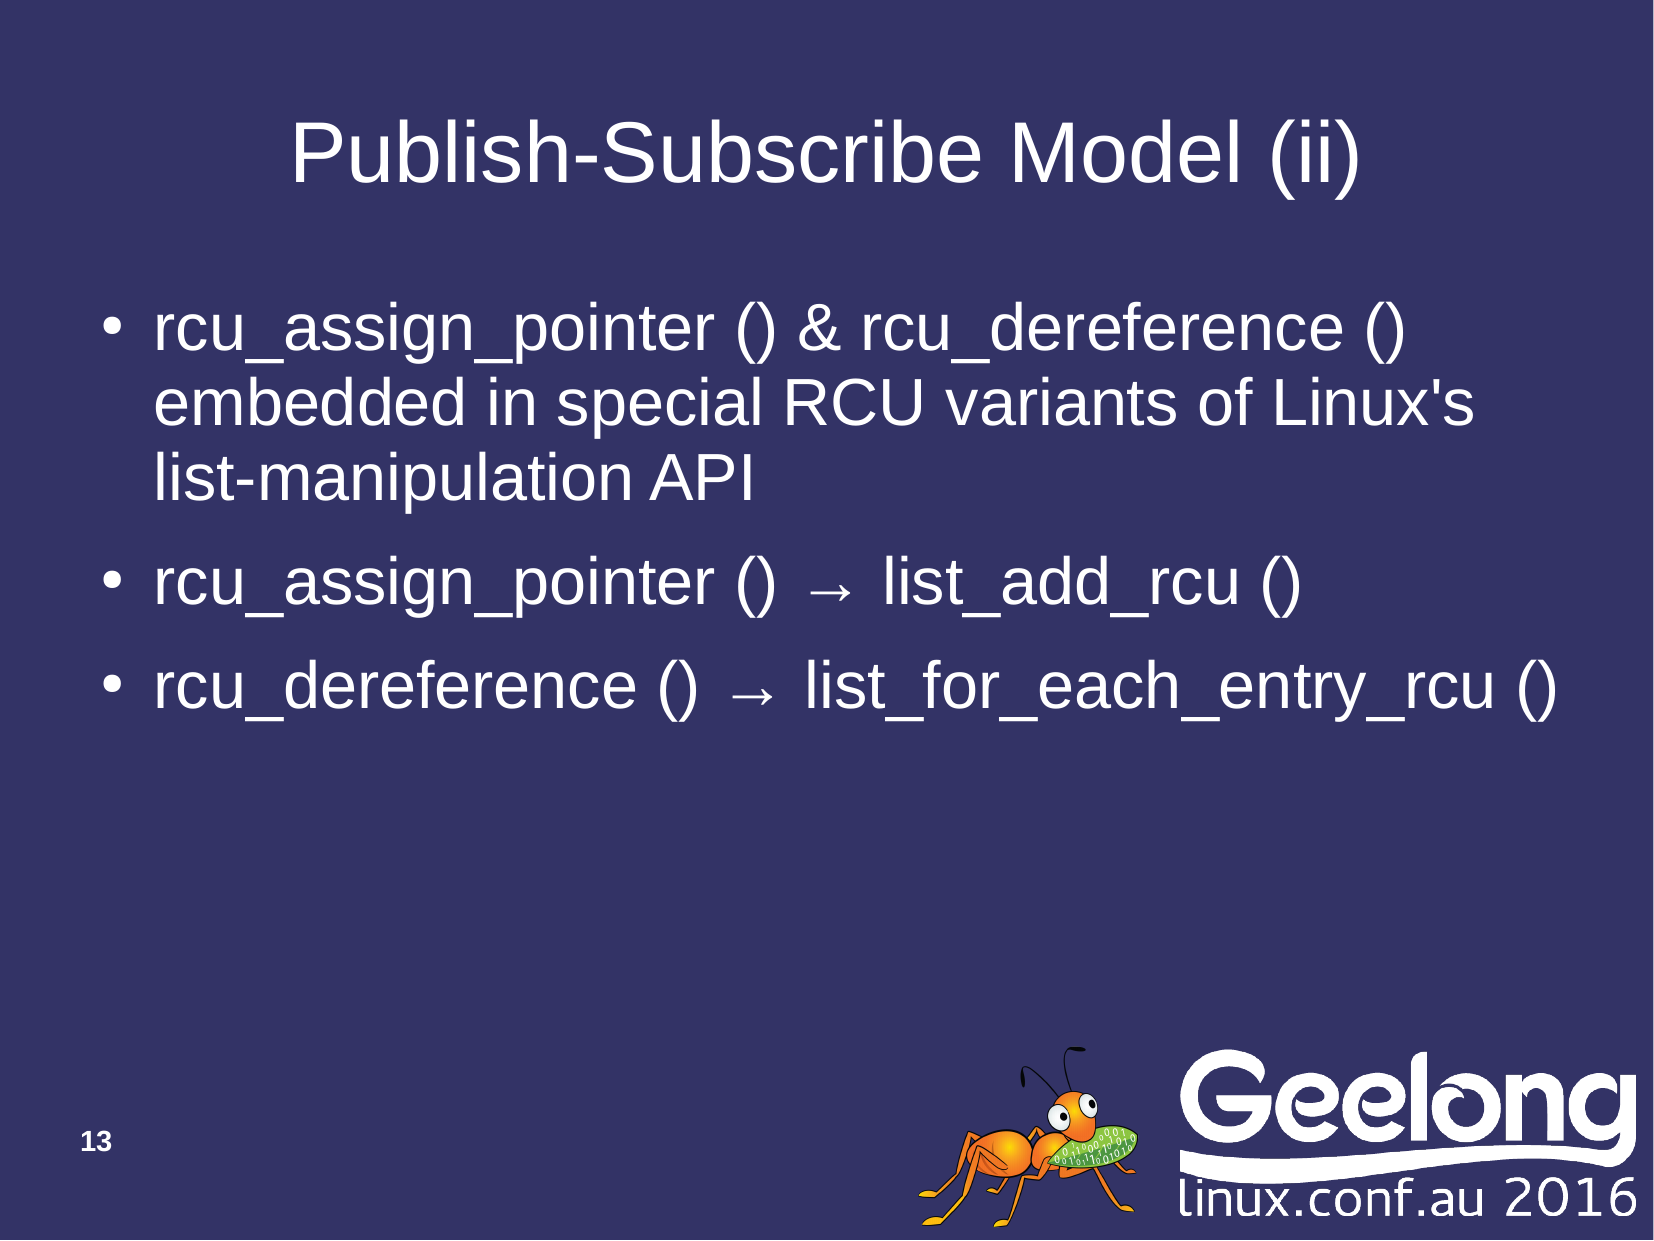

# Publish-Subscribe Model (ii)
rcu_assign_pointer () & rcu_dereference () embedded in special RCU variants of Linux's list-manipulation API
rcu_assign_pointer () → list_add_rcu ()
rcu_dereference () → list_for_each_entry_rcu ()
13